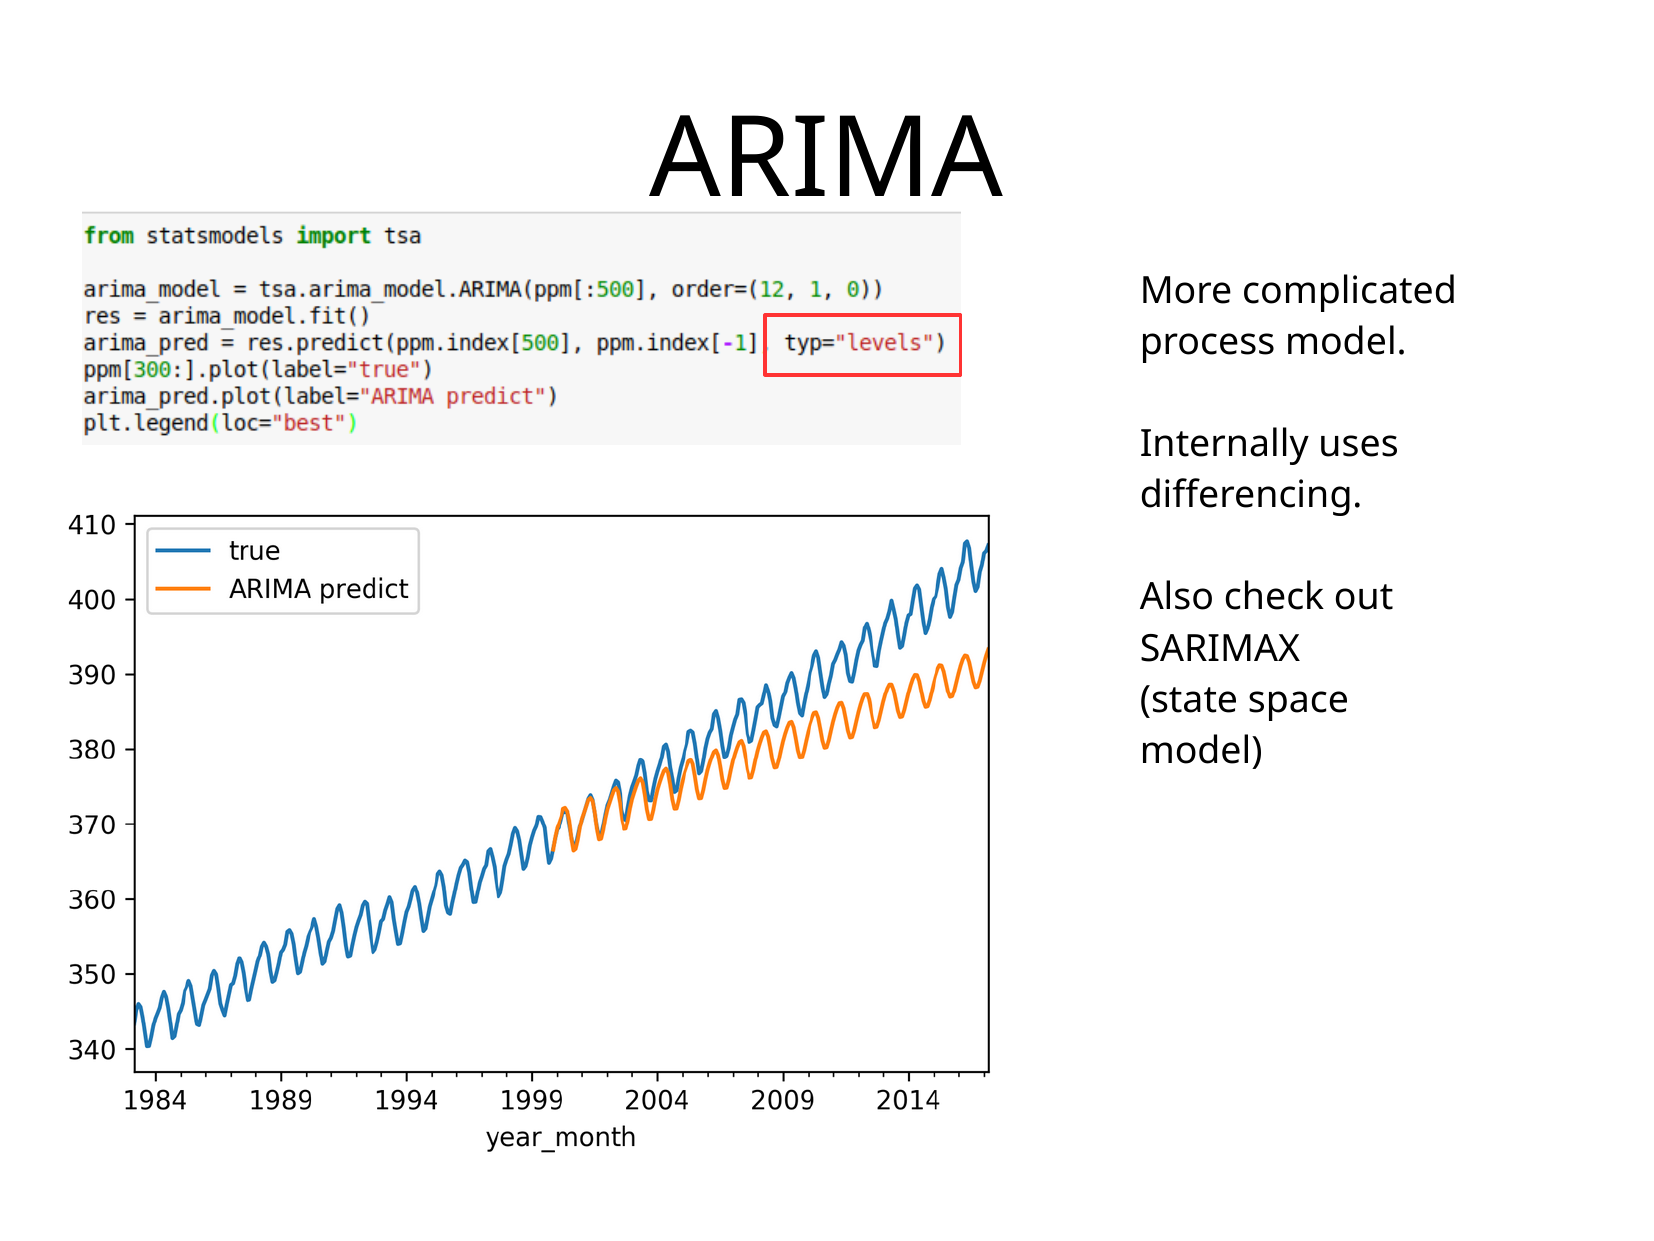

# ARIMA
More complicated process model.
Internally uses differencing.
Also check out
SARIMAX
(state space model)